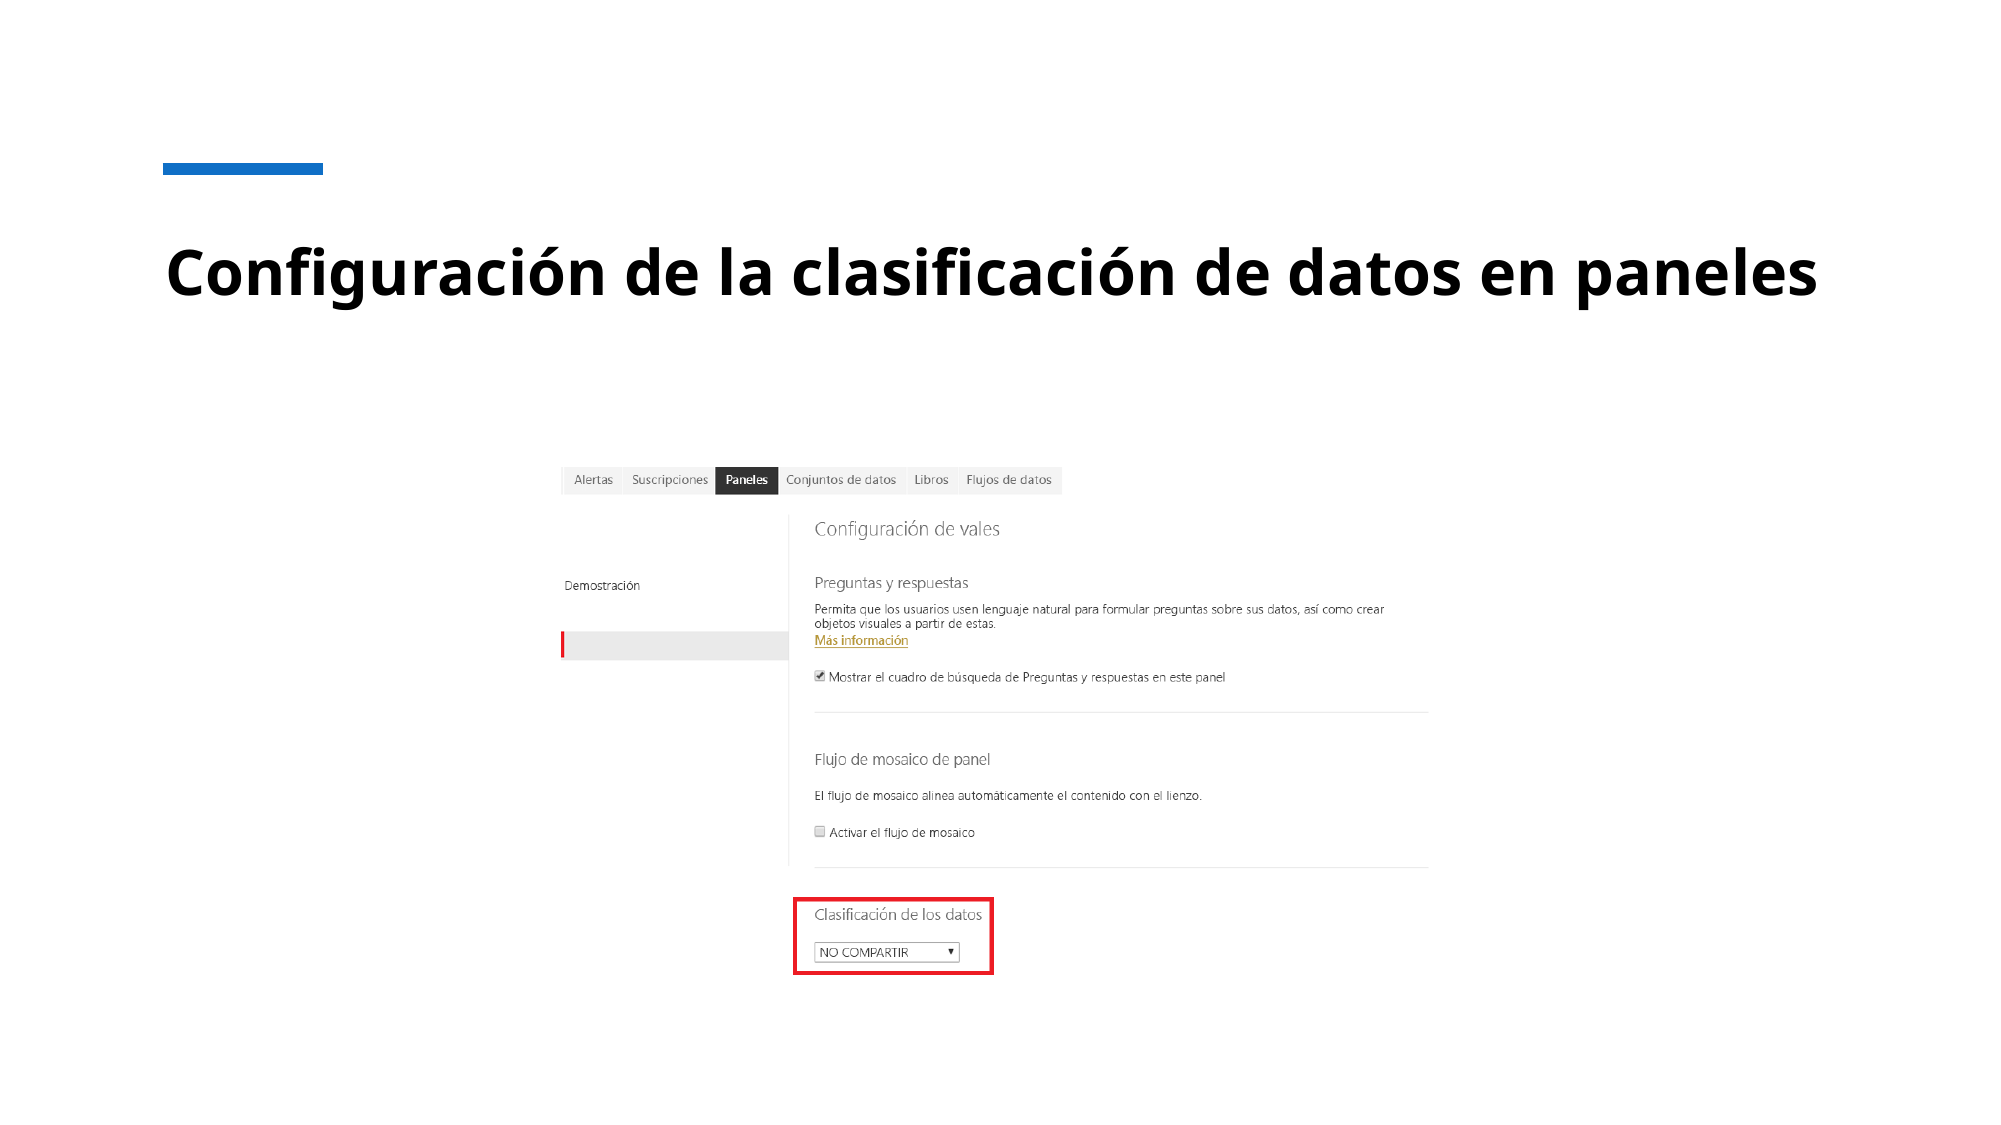

# Configuración de la clasificación de datos en paneles